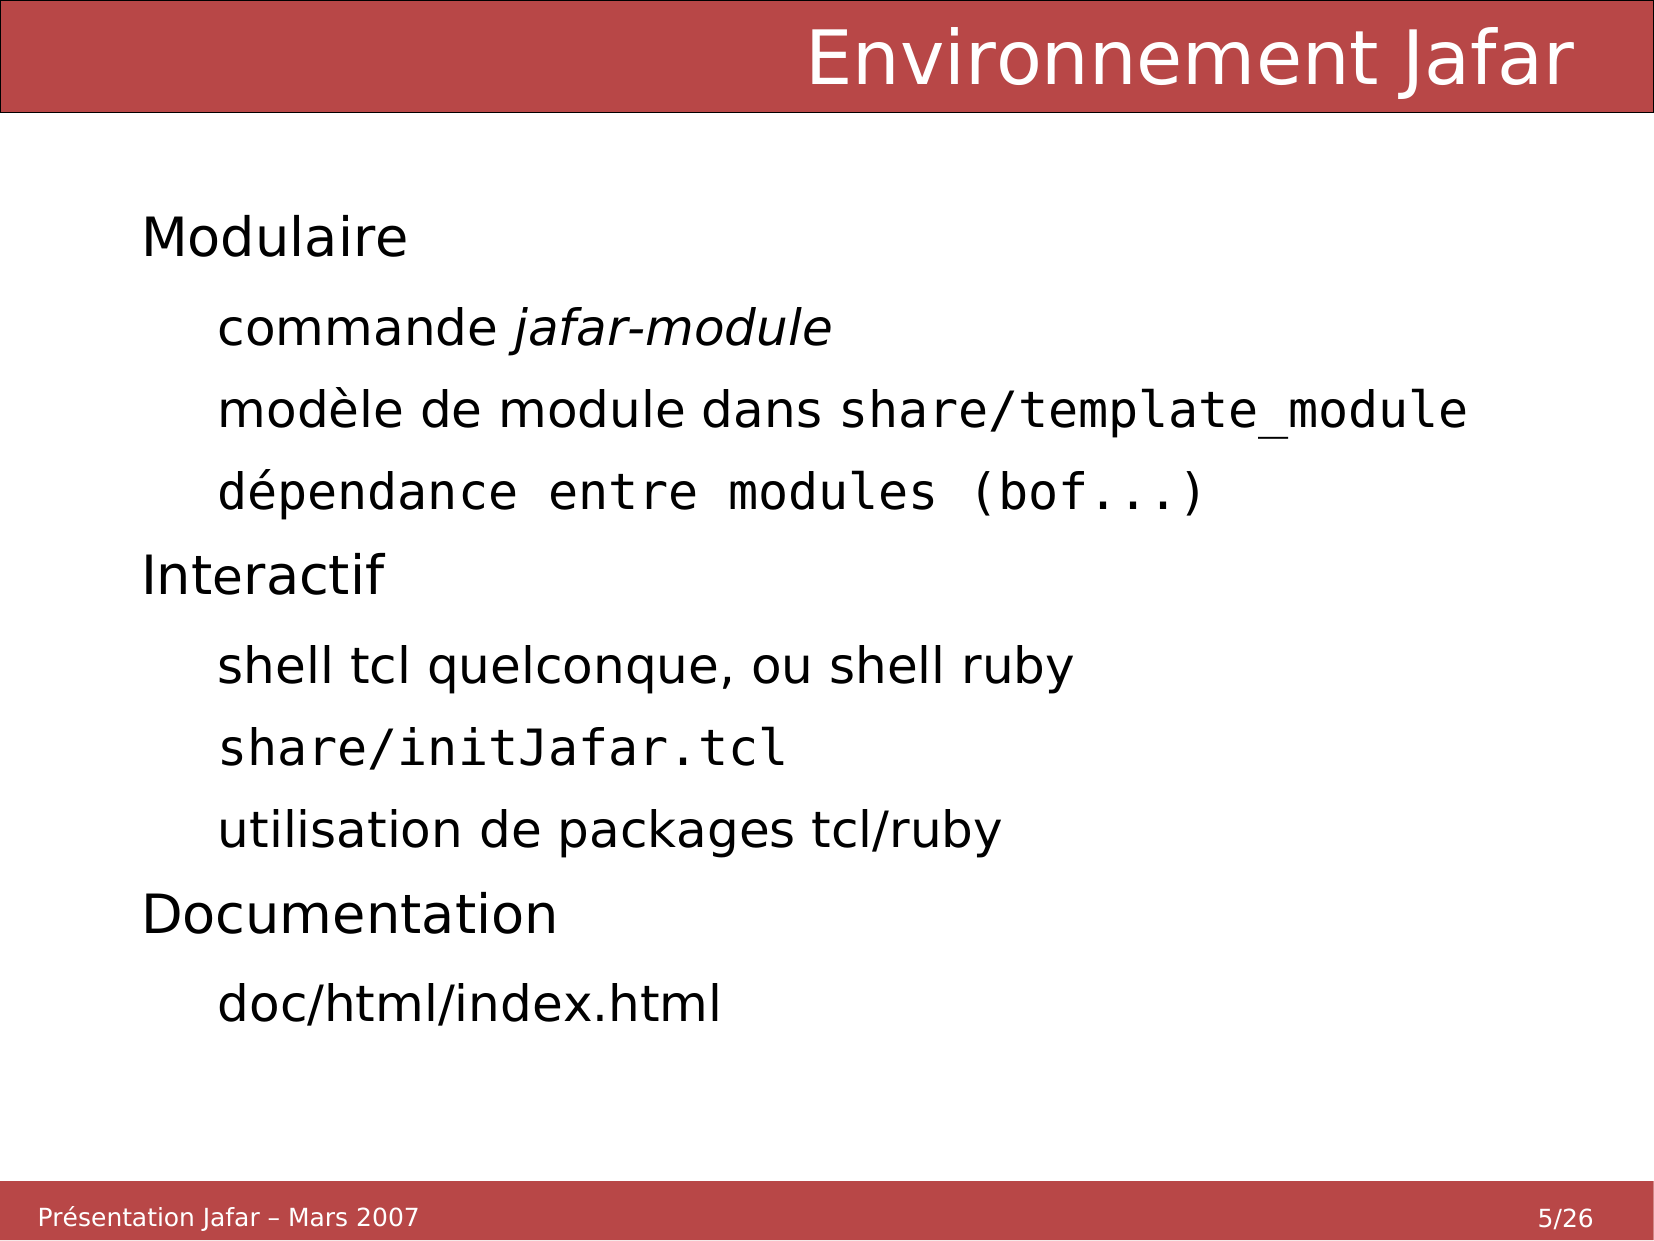

# Environnement Jafar
Modulaire
commande jafar-module
modèle de module dans share/template_module
dépendance entre modules (bof...)
Interactif
shell tcl quelconque, ou shell ruby
share/initJafar.tcl
utilisation de packages tcl/ruby
Documentation
doc/html/index.html